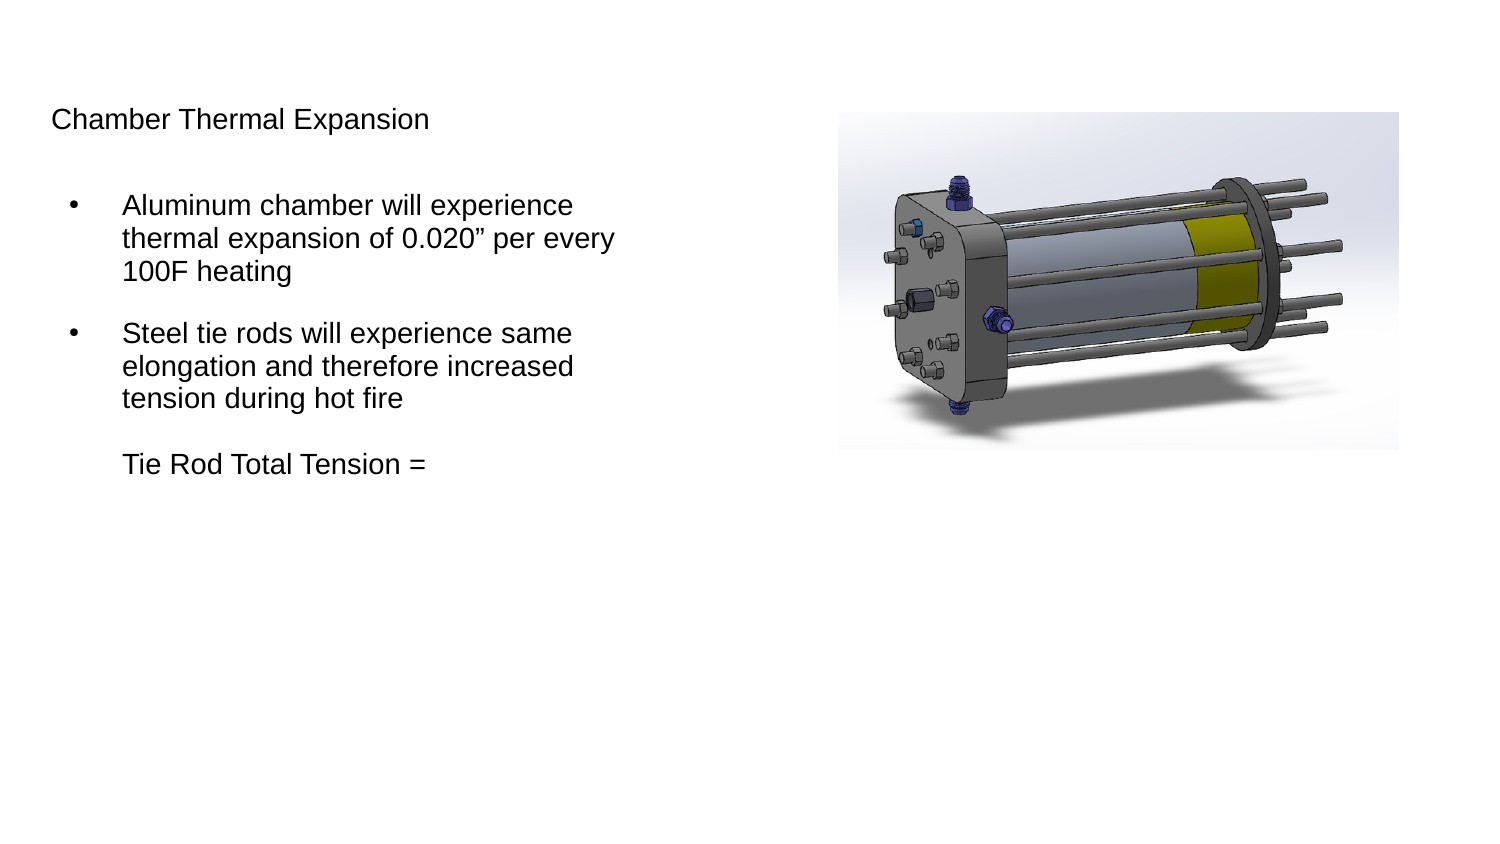

# Chamber Thermal Expansion
Aluminum chamber will experience thermal expansion of 0.020” per every 100F heating
Steel tie rods will experience same elongation and therefore increased tension during hot fire
Tie Rod Total Tension =